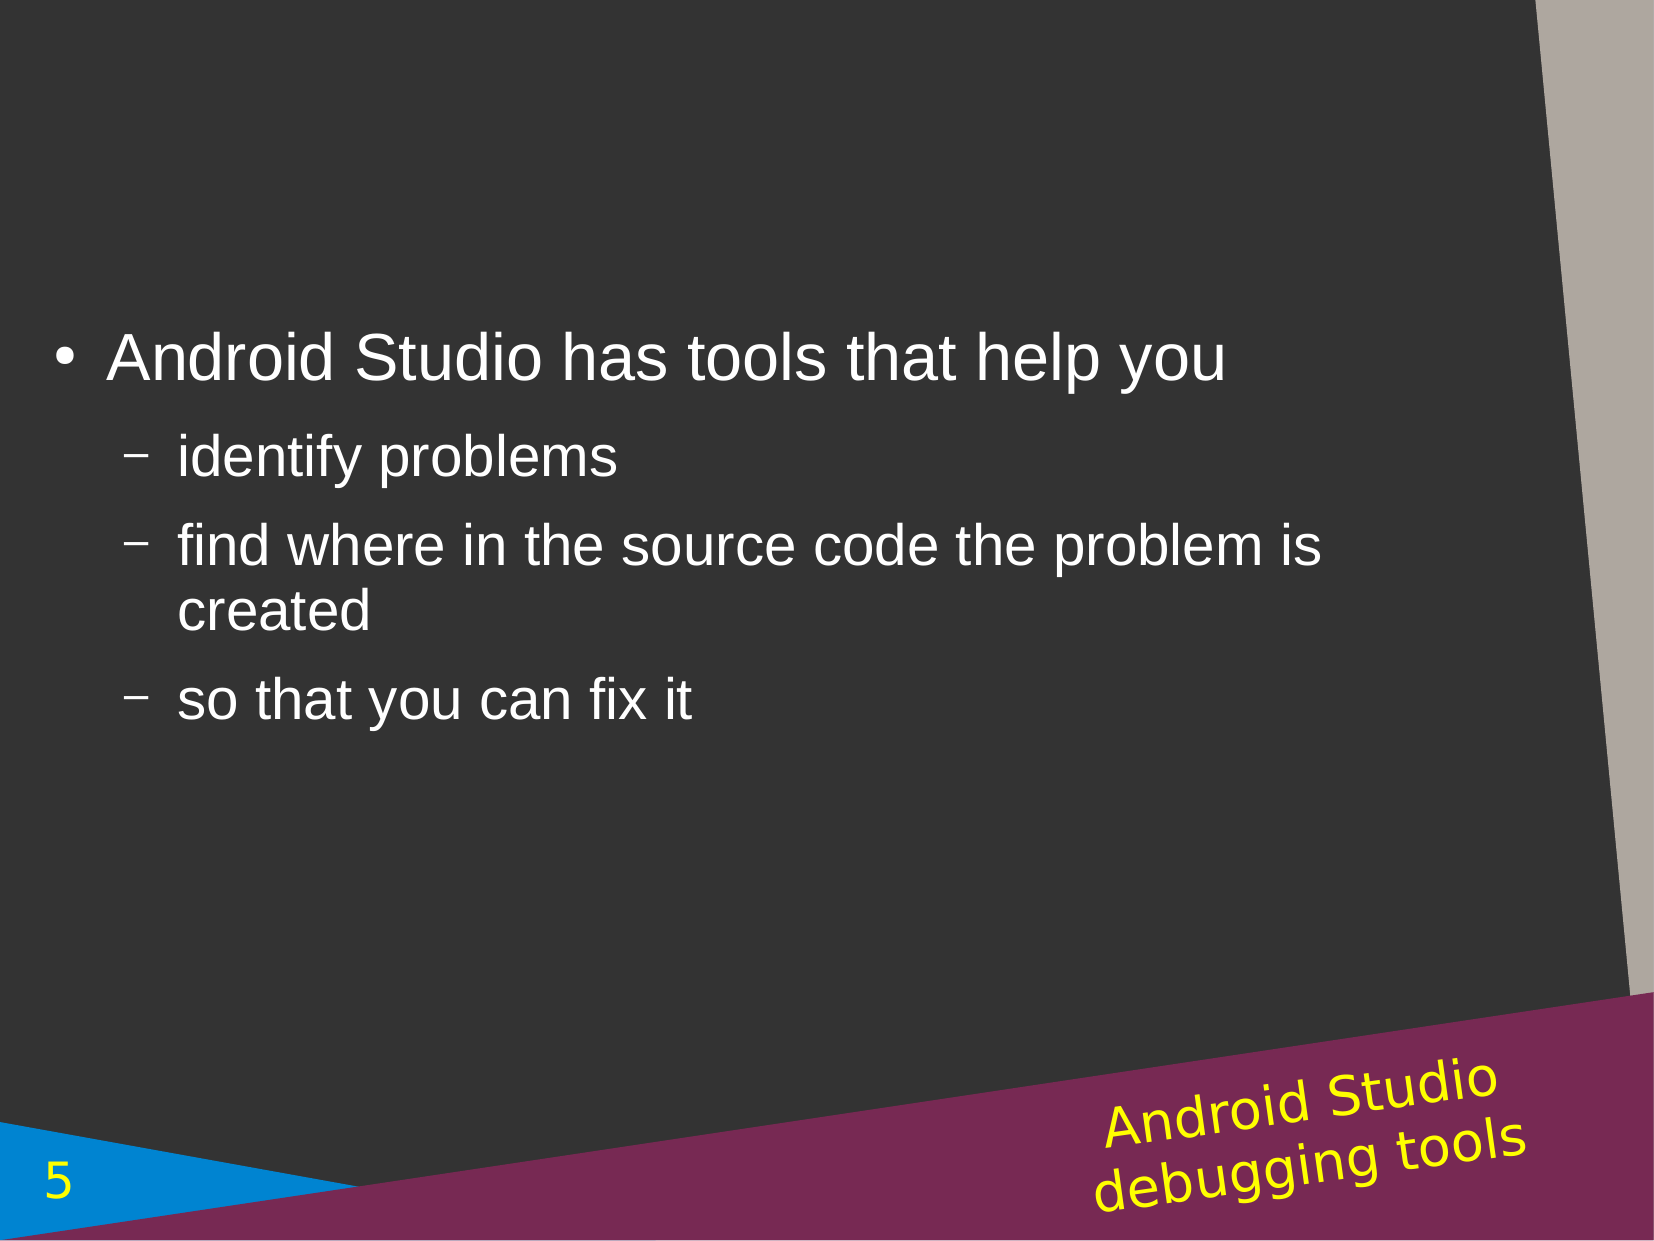

Android Studio has tools that help you
identify problems
find where in the source code the problem is created
so that you can fix it
# Android Studio debugging tools
5